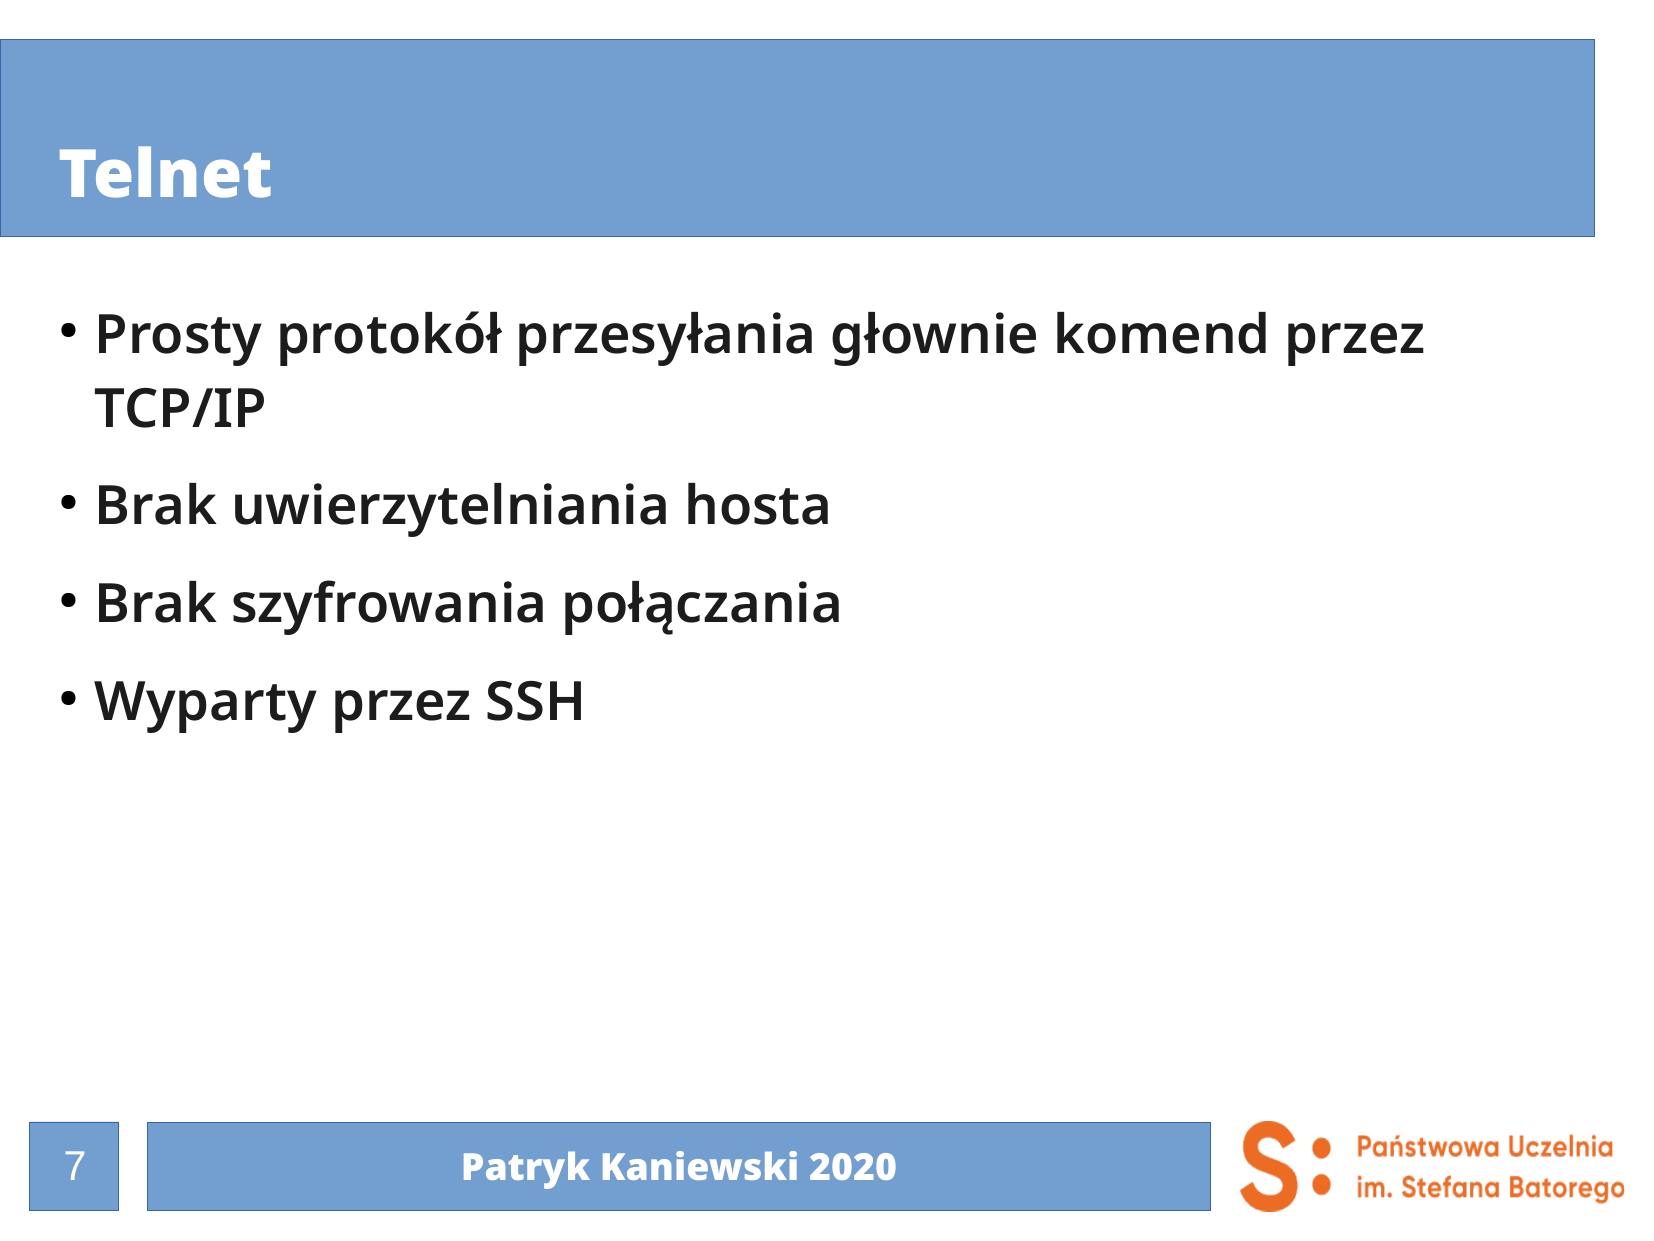

# Telnet
Prosty protokół przesyłania głownie komend przez TCP/IP
Brak uwierzytelniania hosta
Brak szyfrowania połączania
Wyparty przez SSH